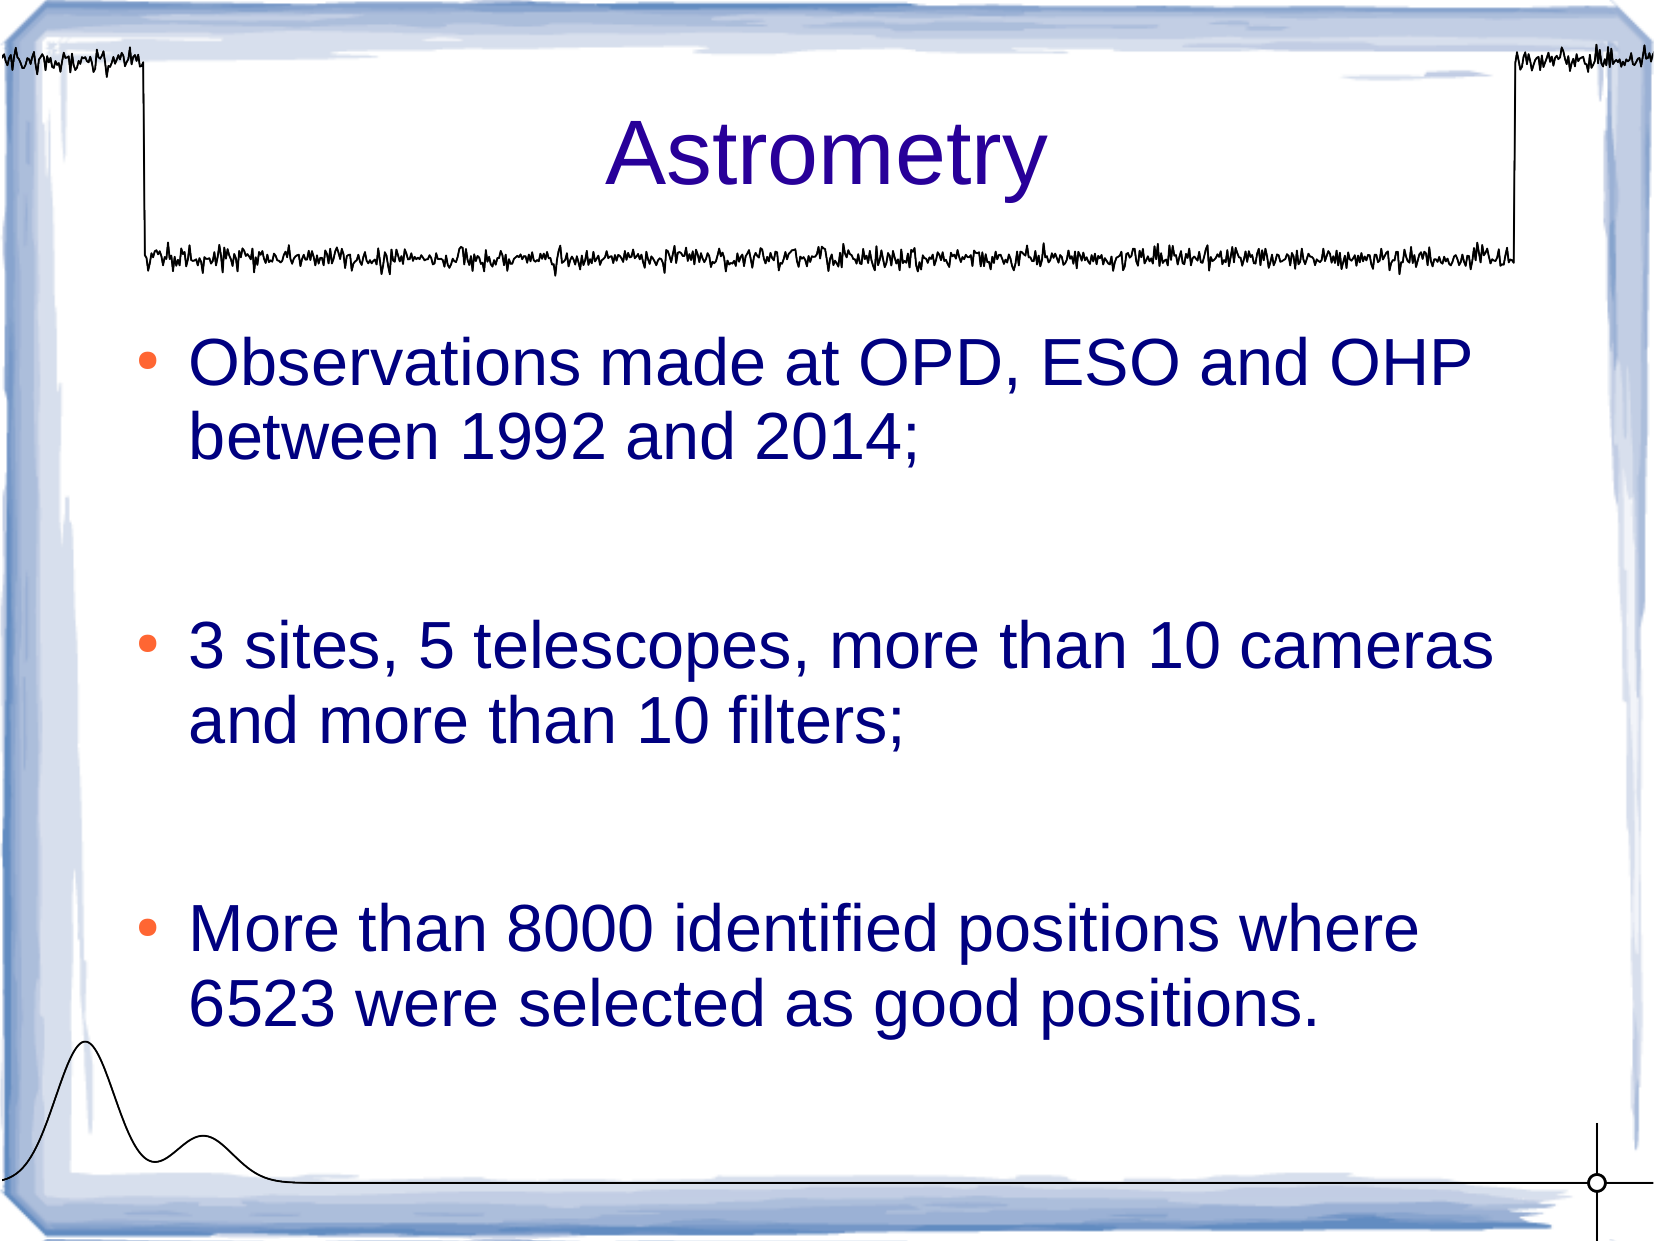

# Astrometry
Observations made at OPD, ESO and OHP between 1992 and 2014;
3 sites, 5 telescopes, more than 10 cameras and more than 10 filters;
More than 8000 identified positions where 6523 were selected as good positions.